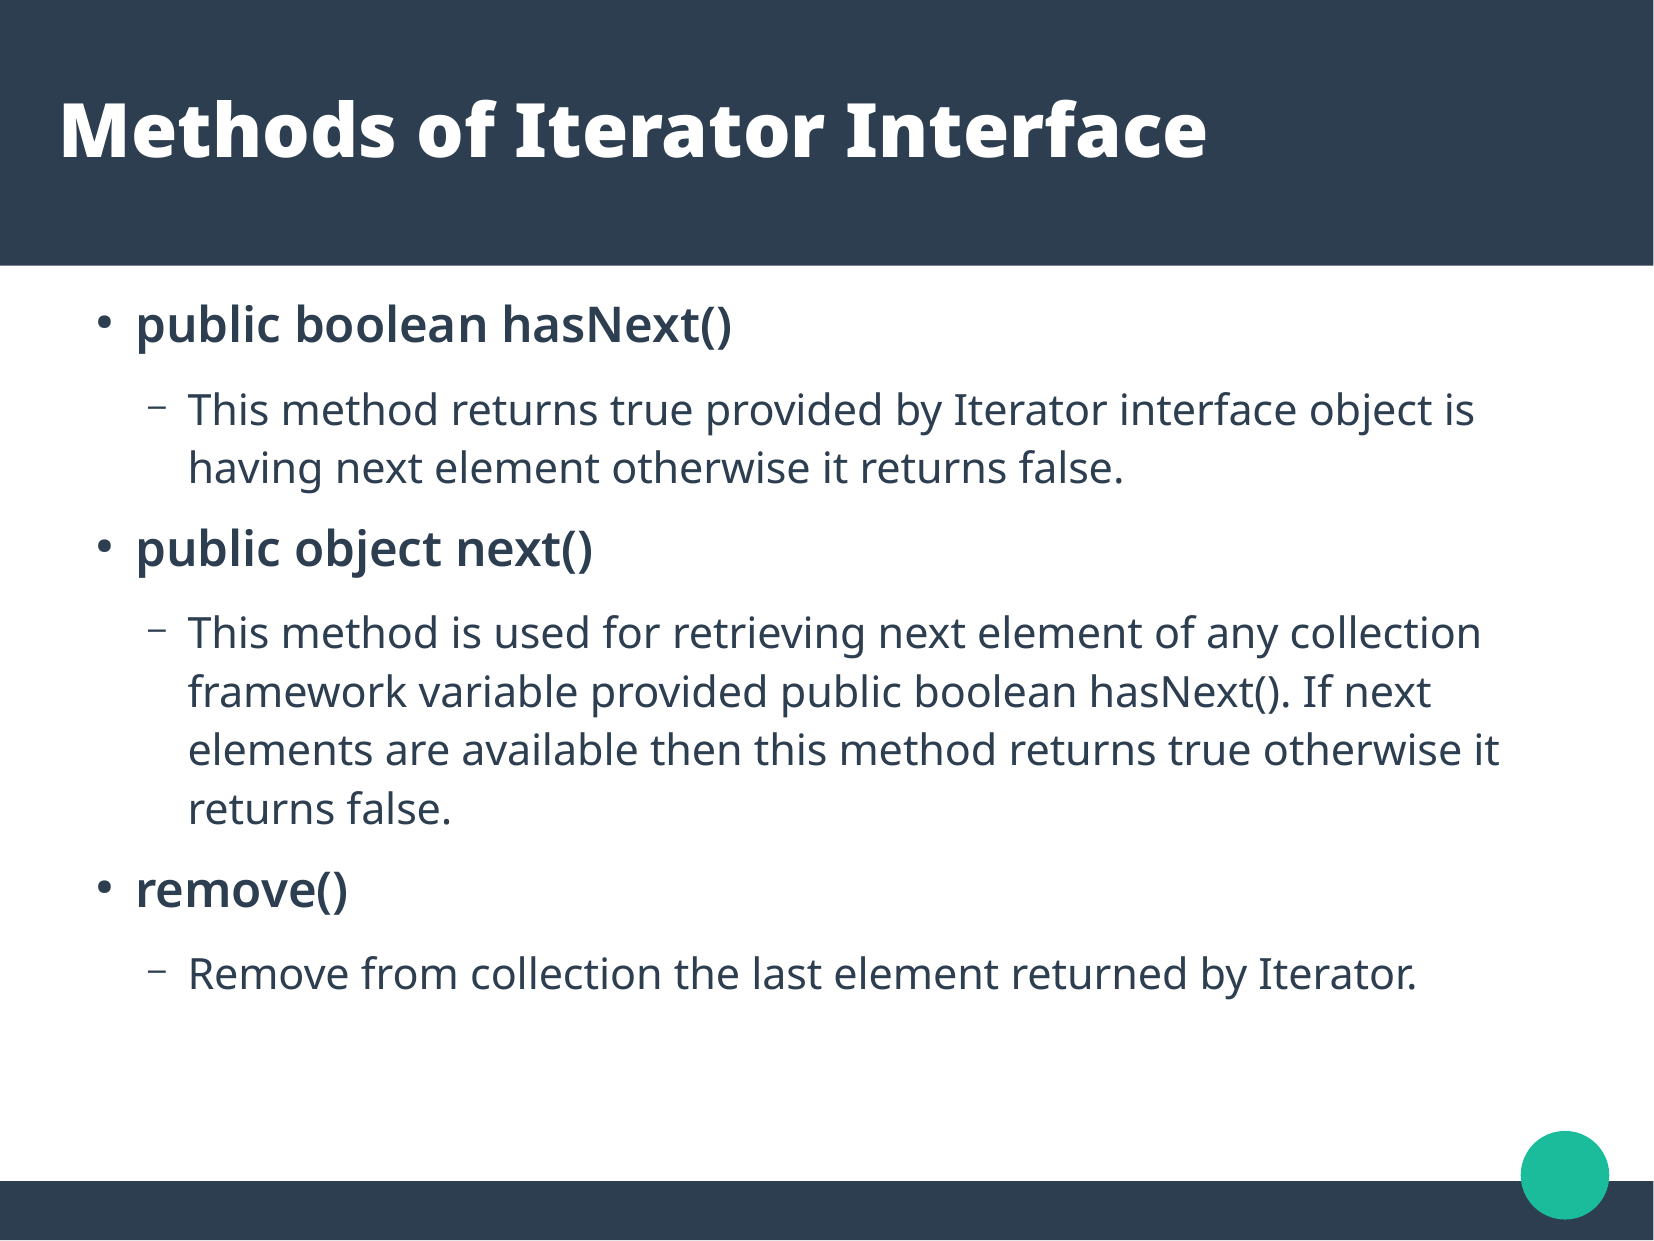

# Methods of Iterator Interface
public boolean hasNext()
This method returns true provided by Iterator interface object is having next element otherwise it returns false.
public object next()
This method is used for retrieving next element of any collection framework variable provided public boolean hasNext(). If next elements are available then this method returns true otherwise it returns false.
remove()
Remove from collection the last element returned by Iterator.